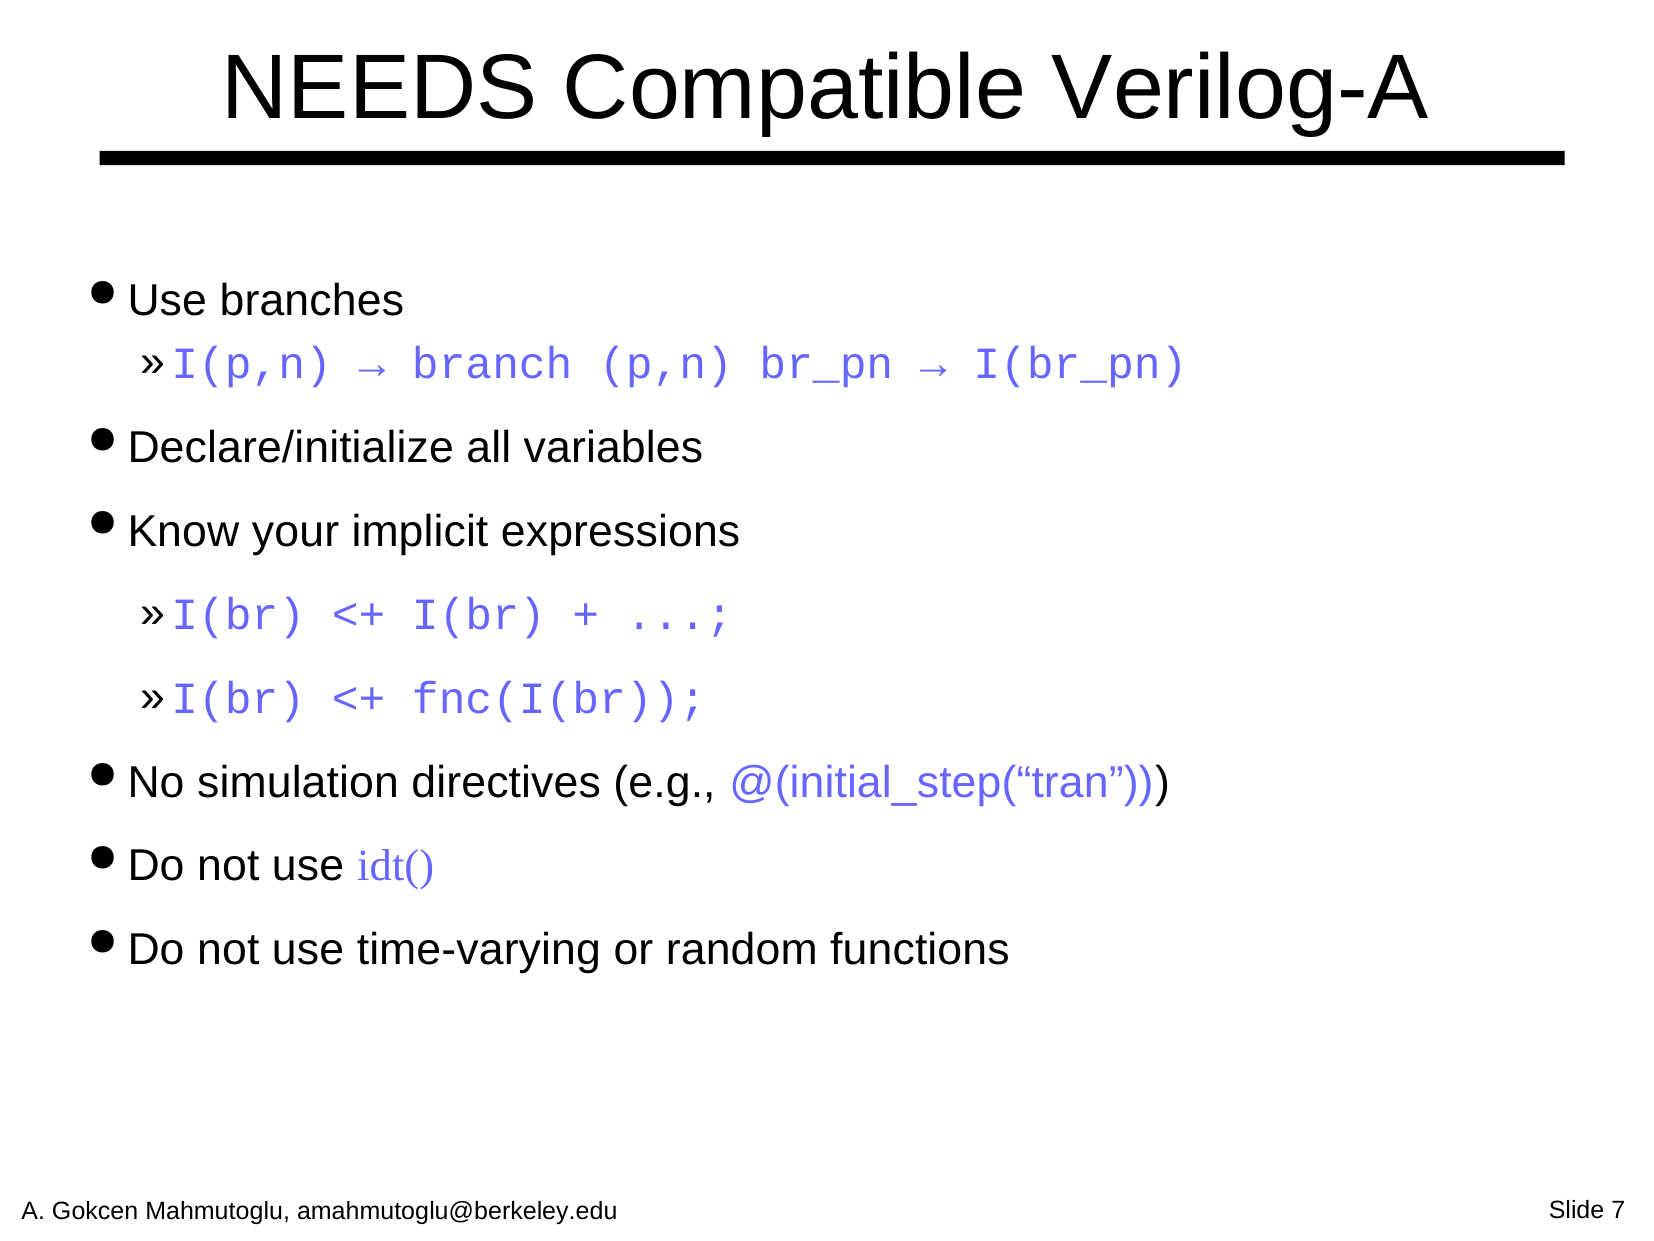

# NEEDS Compatible Verilog-A
Use branches
I(p,n) → branch (p,n) br_pn → I(br_pn)
Declare/initialize all variables
Know your implicit expressions
I(br) <+ I(br) + ...;
I(br) <+ fnc(I(br));
No simulation directives (e.g., @(initial_step(“tran”)))
Do not use idt()
Do not use time-varying or random functions